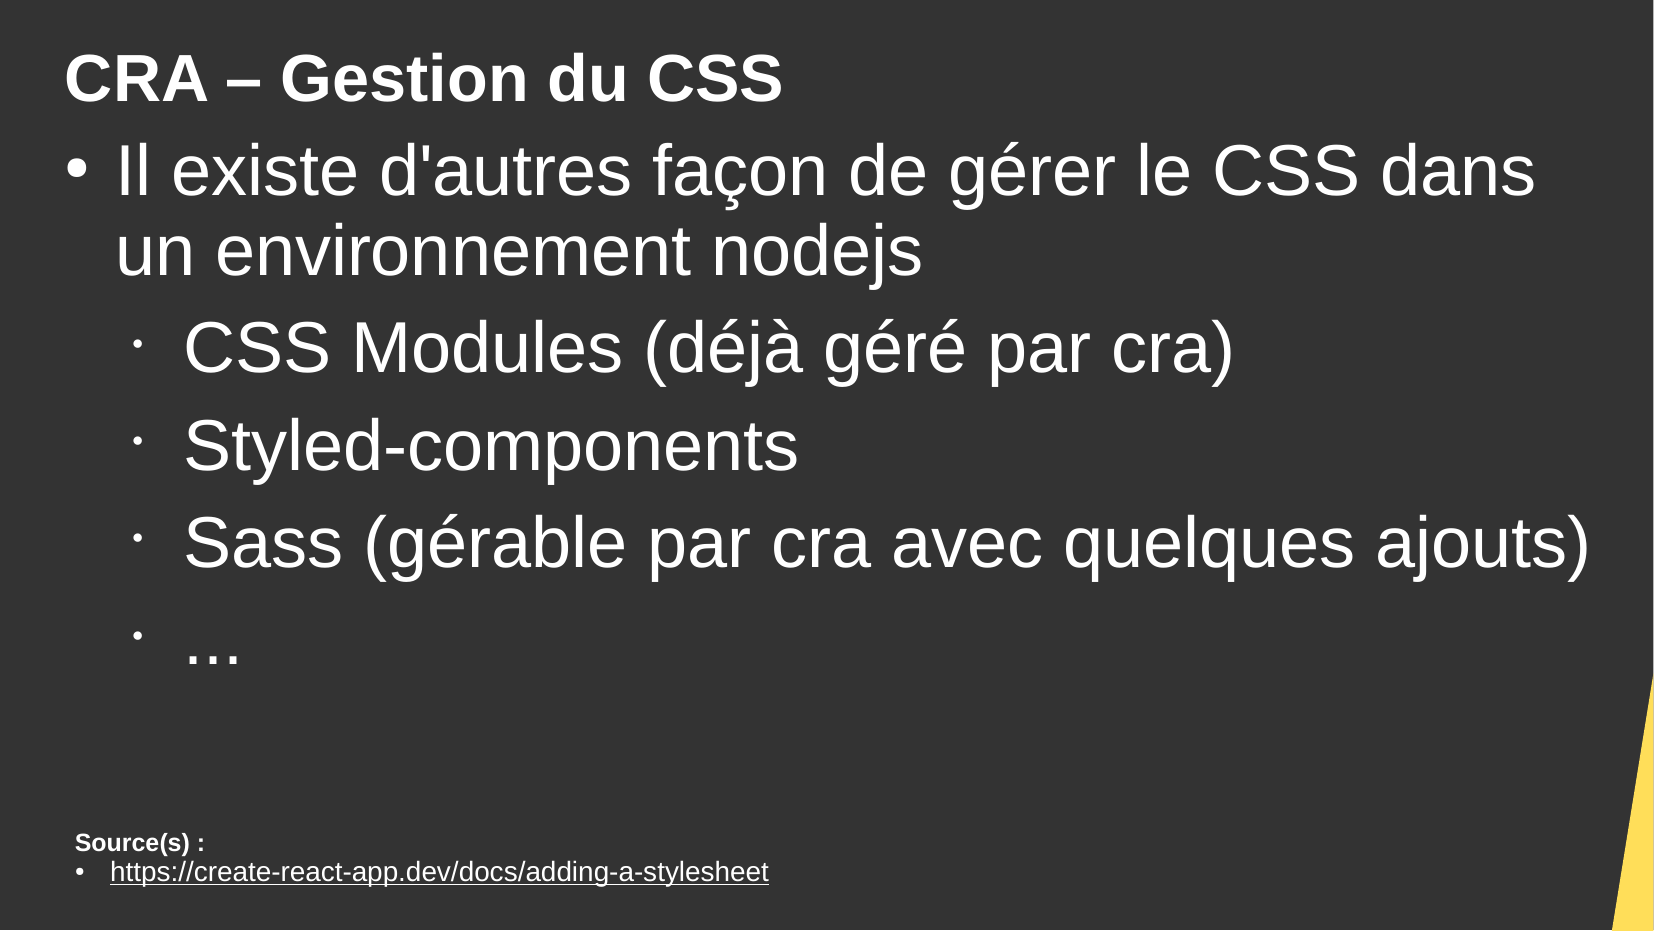

# CRA – Gestion du CSS
Il existe d'autres façon de gérer le CSS dans un environnement nodejs
CSS Modules (déjà géré par cra)
Styled-components
Sass (gérable par cra avec quelques ajouts)
...
Source(s) :
https://create-react-app.dev/docs/adding-a-stylesheet